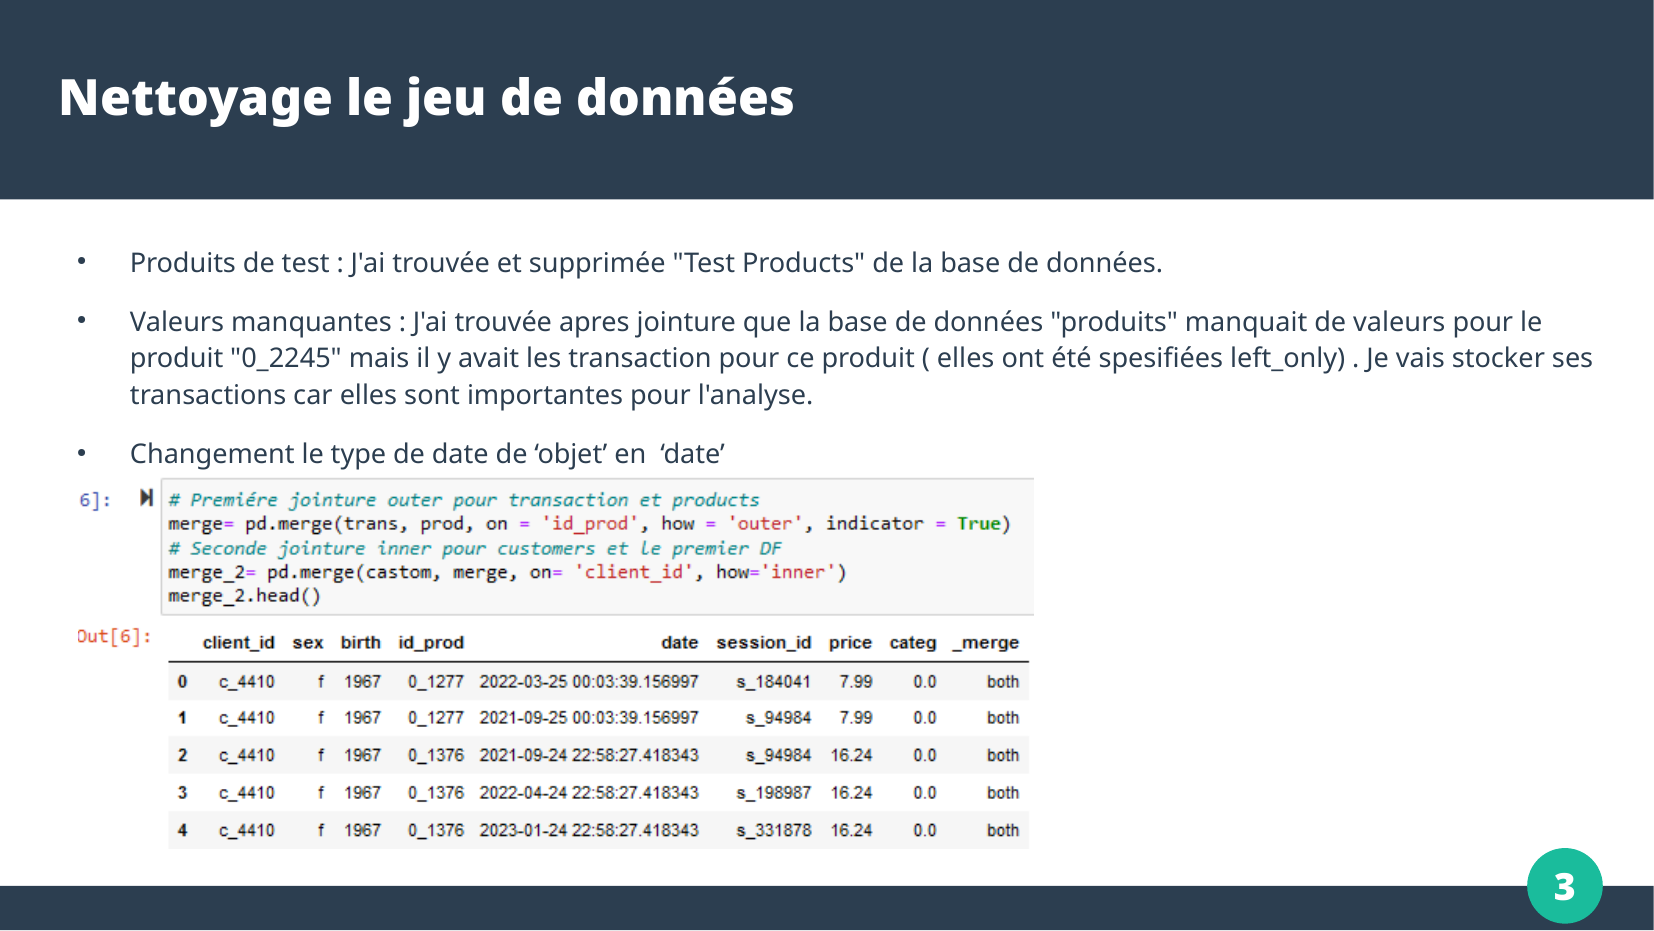

# Nettoyage le jeu de données
Produits de test : J'ai trouvée et supprimée "Test Products" de la base de données.
Valeurs manquantes : J'ai trouvée apres jointure que la base de données "produits" manquait de valeurs pour le produit "0_2245" mais il y avait les transaction pour ce produit ( elles ont été spesifiées left_only) . Je vais stocker ses transactions car elles sont importantes pour l'analyse.
Changement le type de date de ‘objet’ en ‘date’